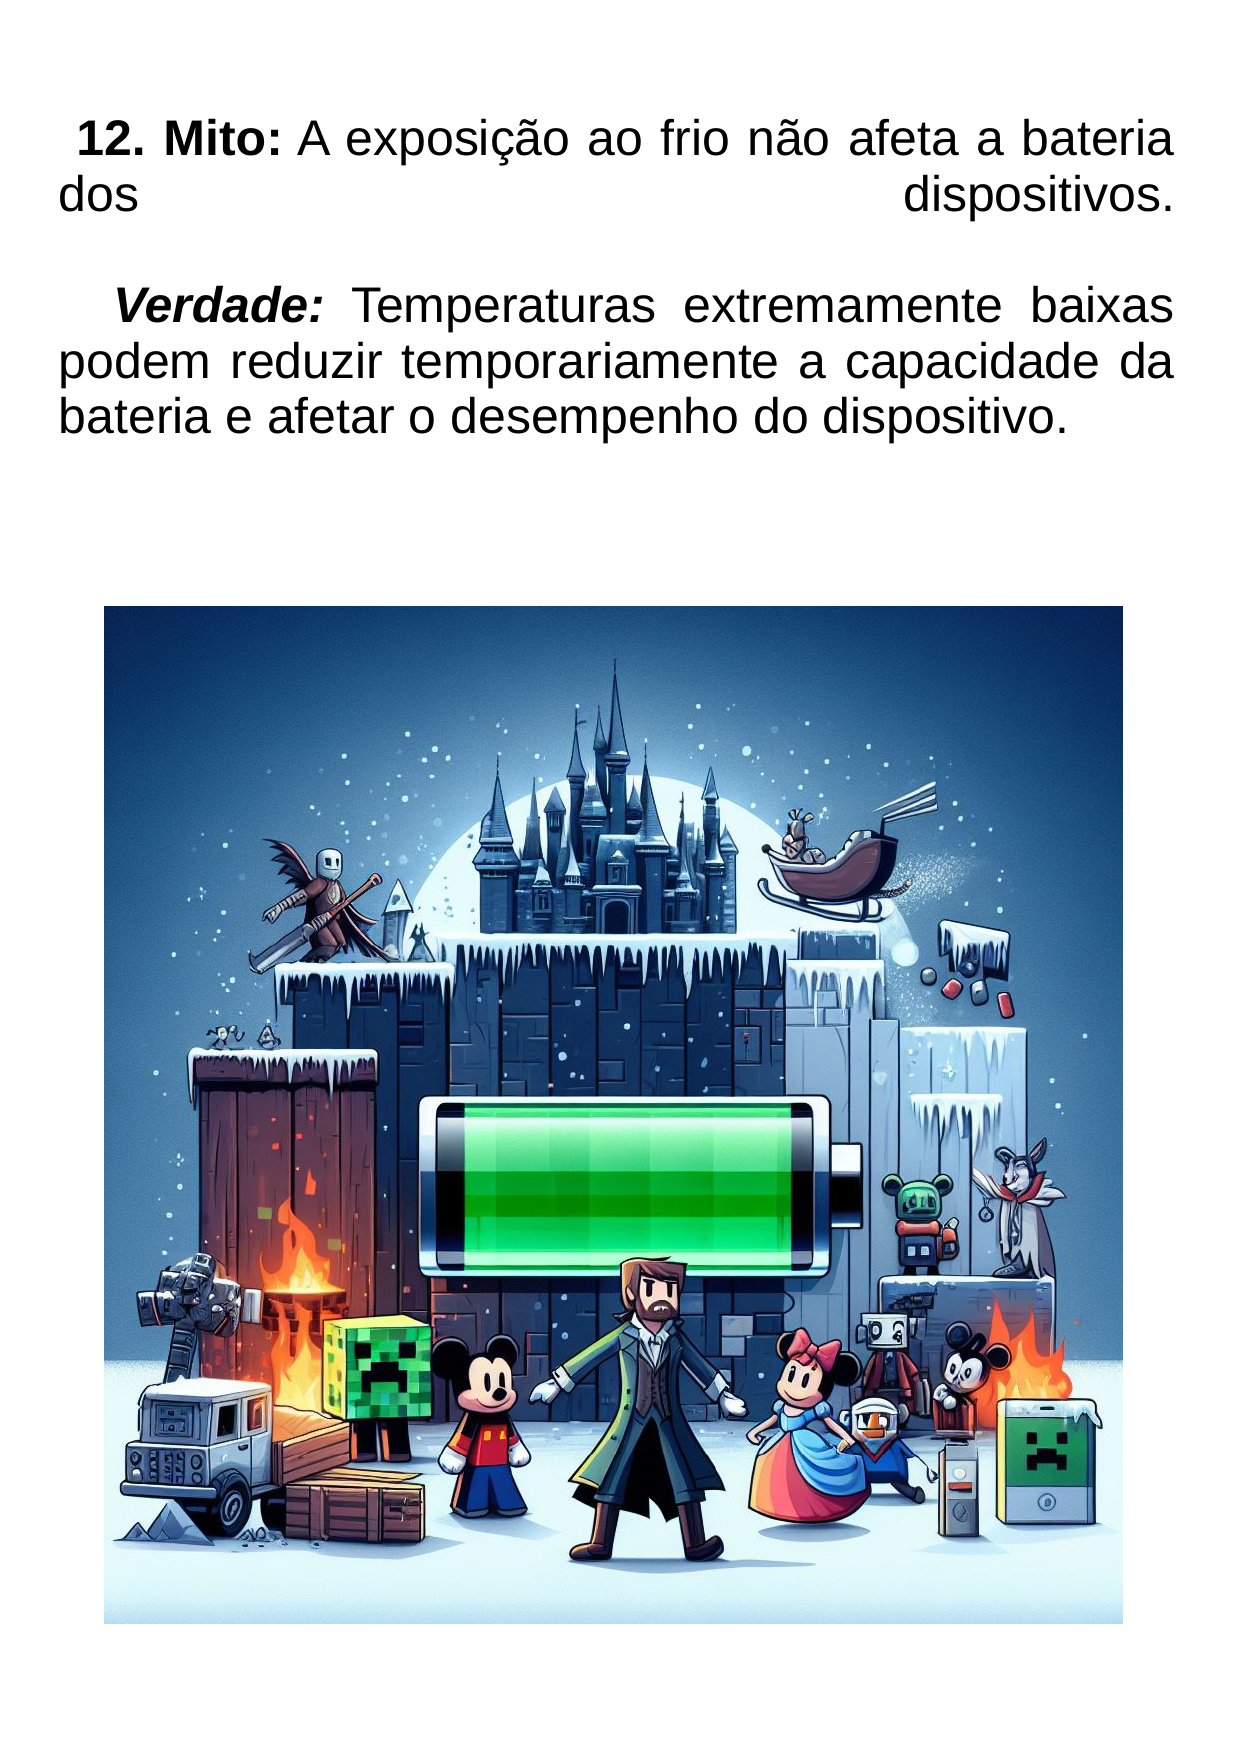

# 12. Mito: A exposição ao frio não afeta a bateria dos dispositivos. Verdade: Temperaturas extremamente baixas podem reduzir temporariamente a capacidade da bateria e afetar o desempenho do dispositivo.